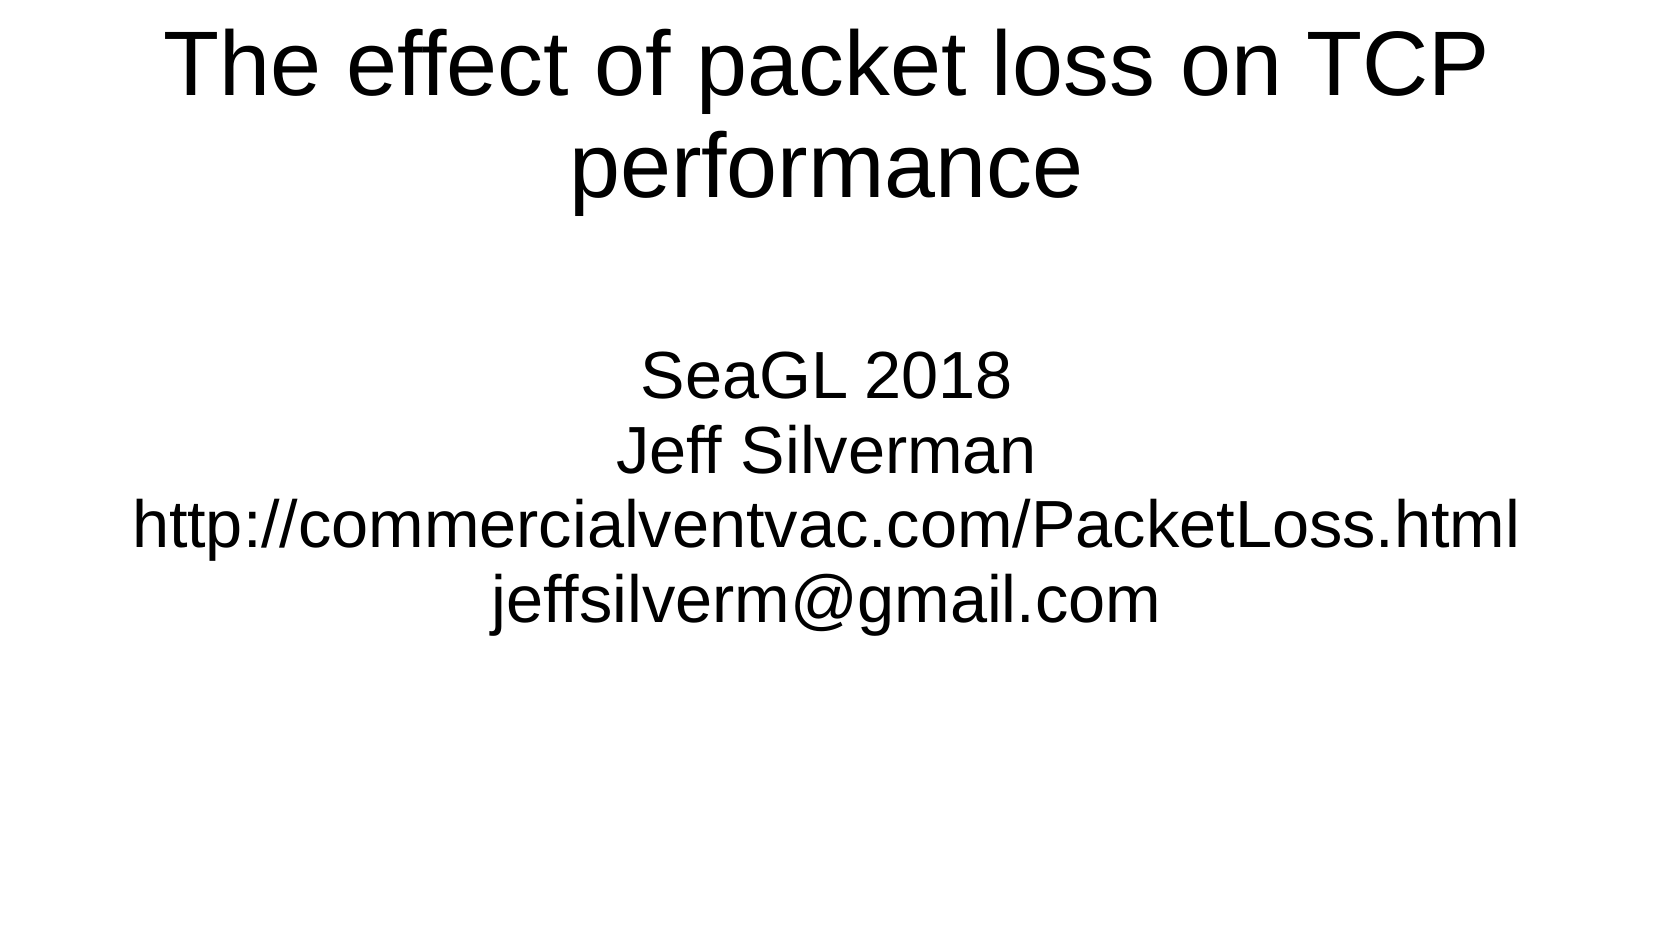

# The effect of packet loss on TCP performance
SeaGL 2018
Jeff Silverman
http://commercialventvac.com/PacketLoss.html
jeffsilverm@gmail.com